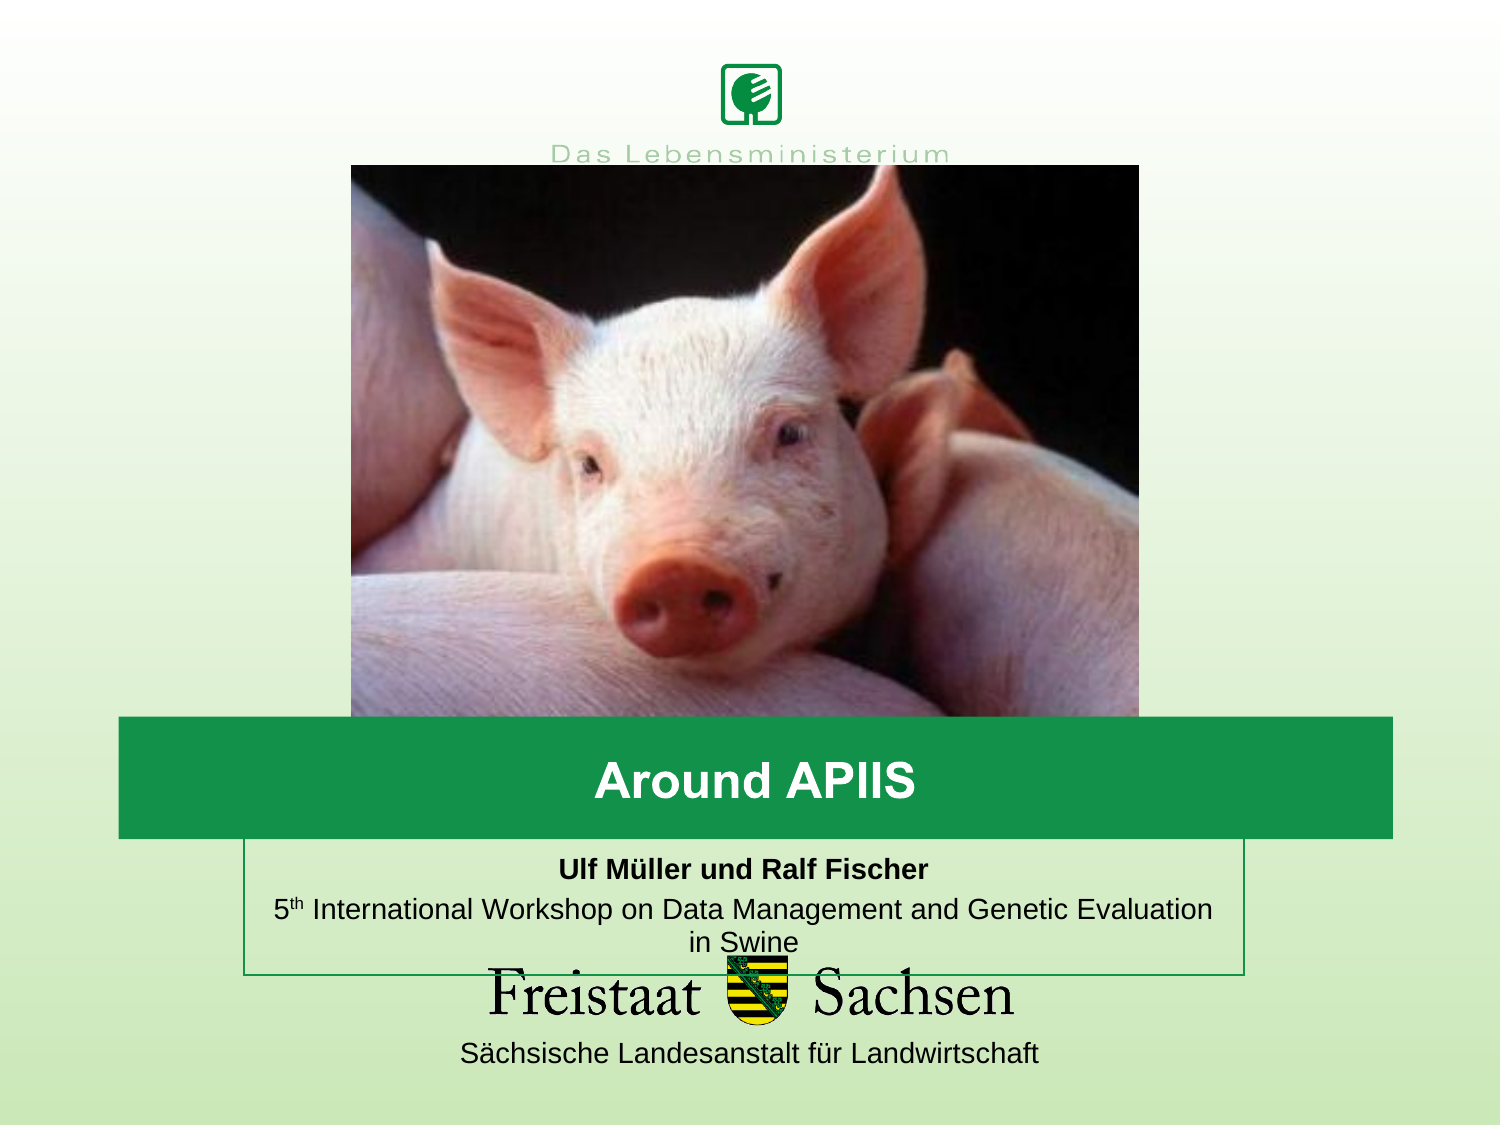

Ulf Müller und Ralf Fischer
5th International Workshop on Data Management and Genetic Evaluation in Swine